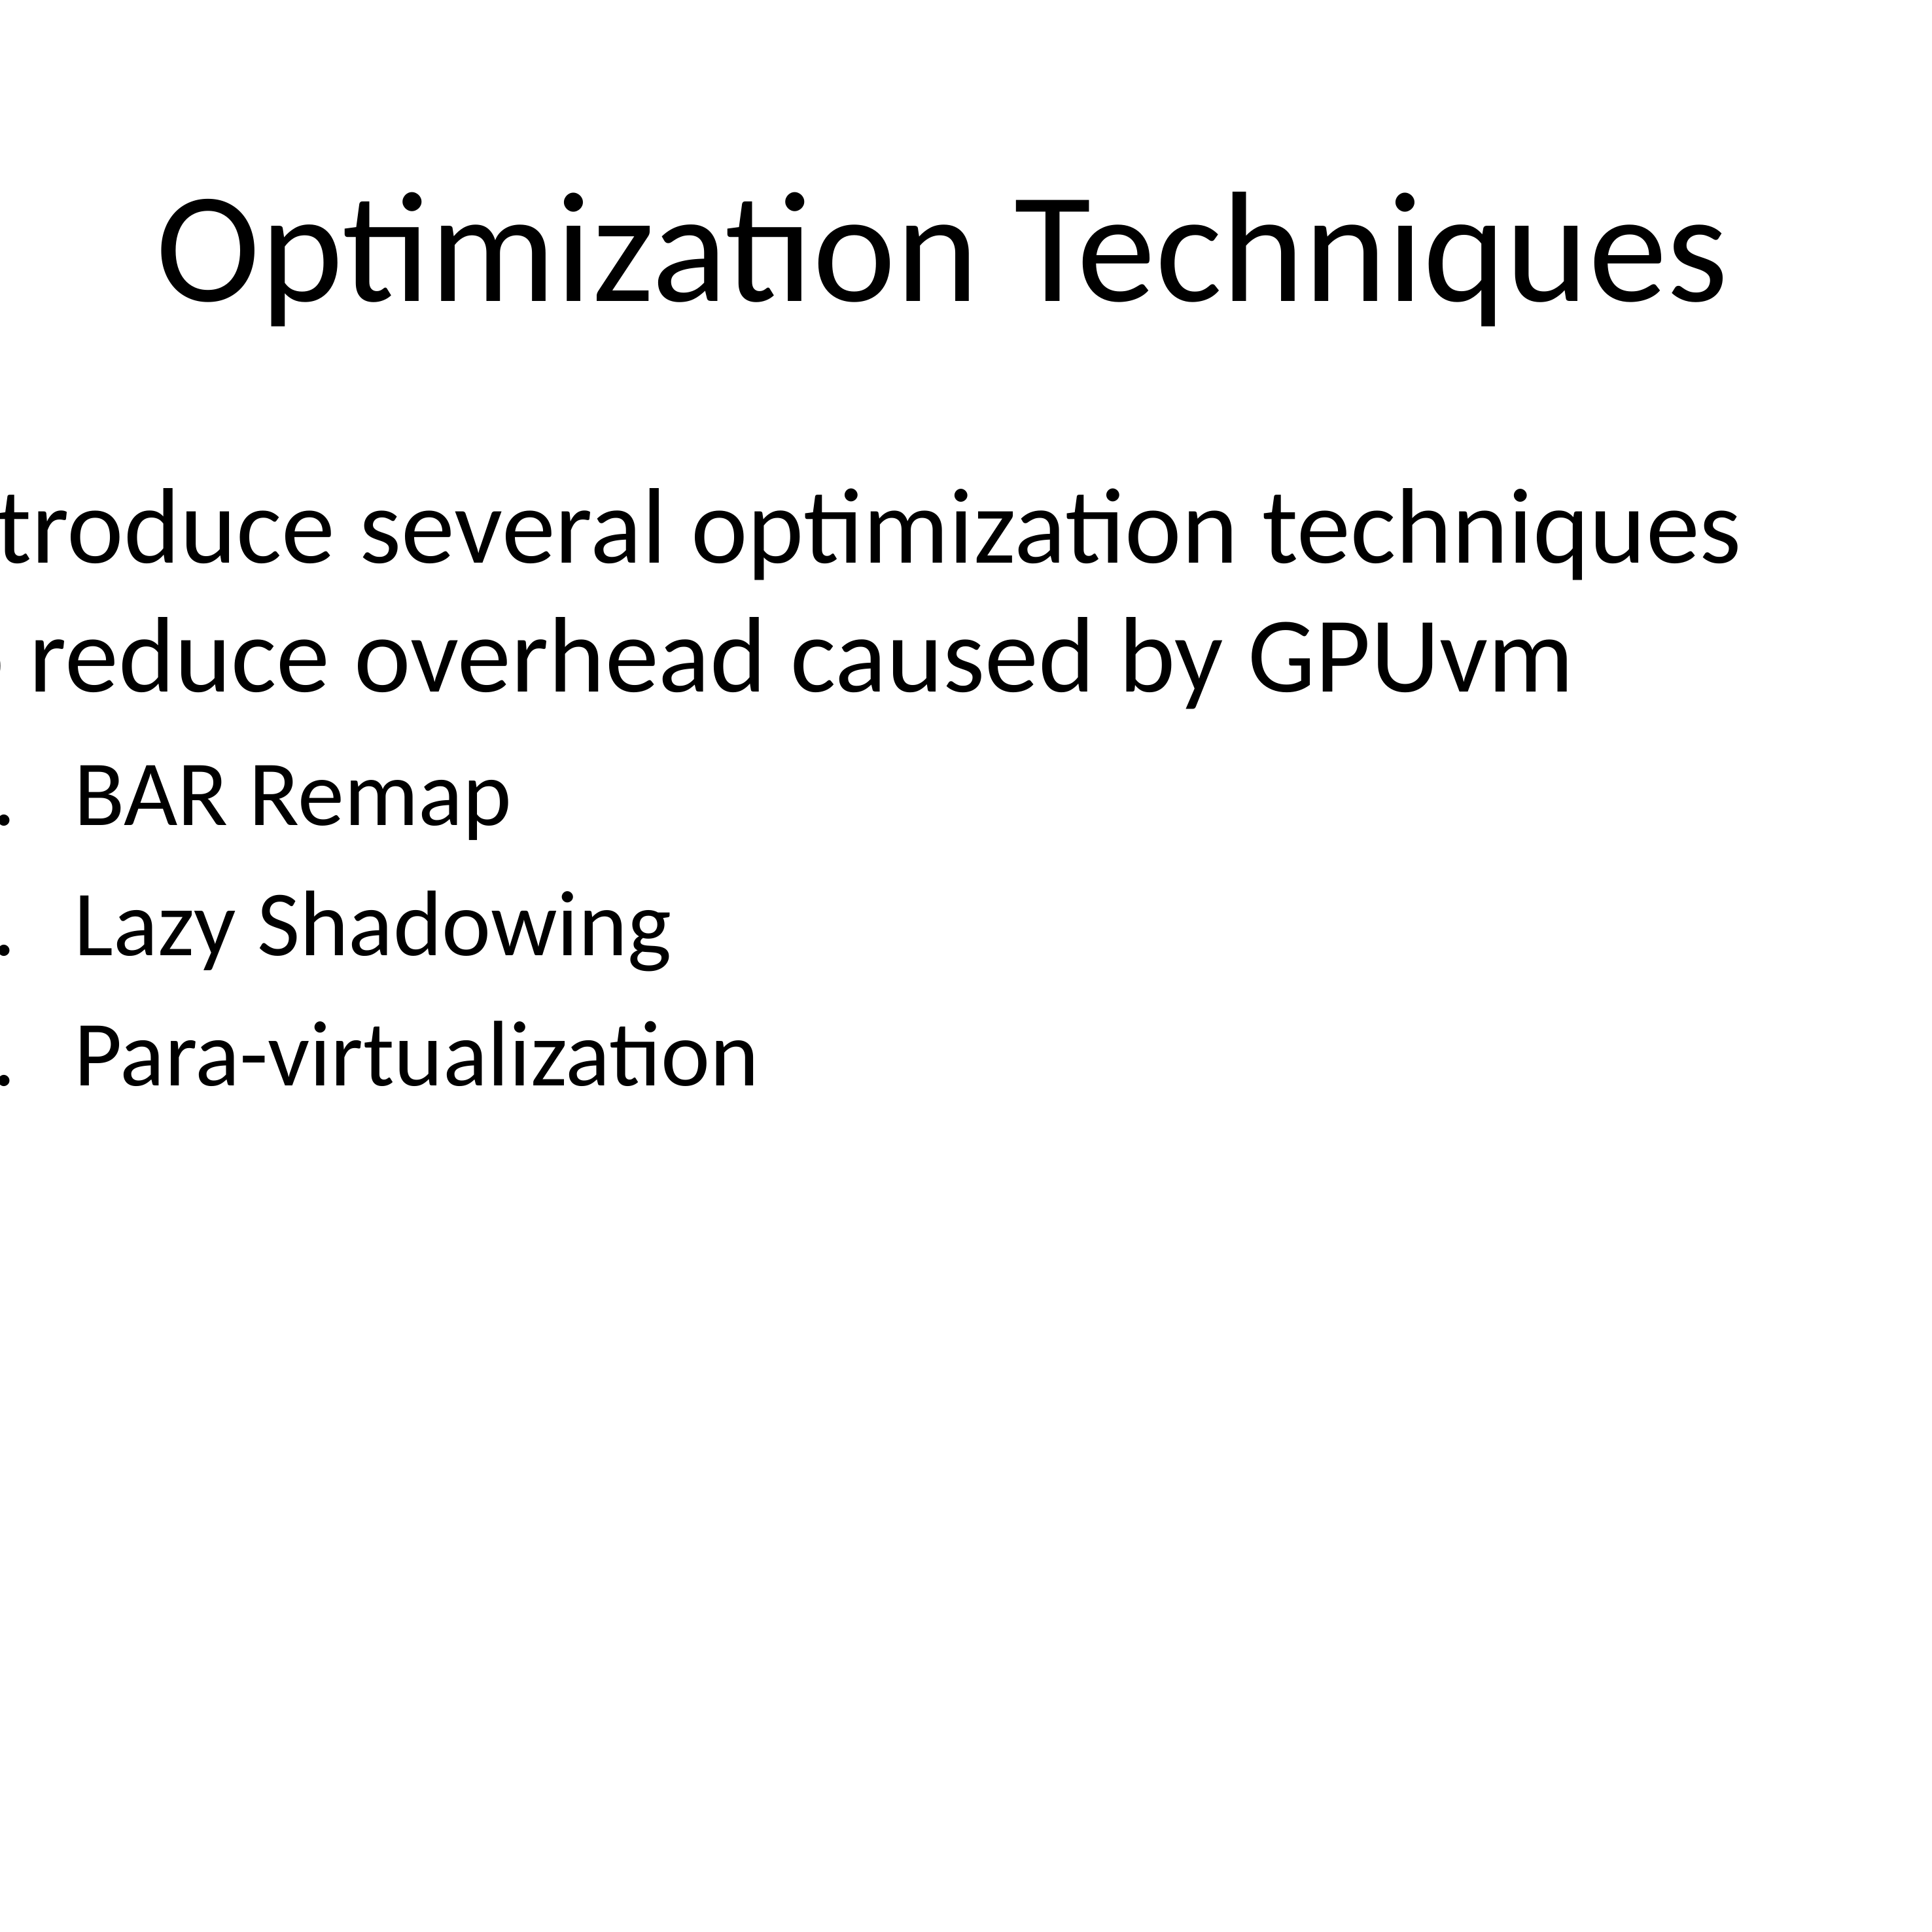

# Optimization Techniques
Introduce several optimization techniques
to reduce overhead caused by GPUvm
BAR Remap
Lazy Shadowing
Para-virtualization